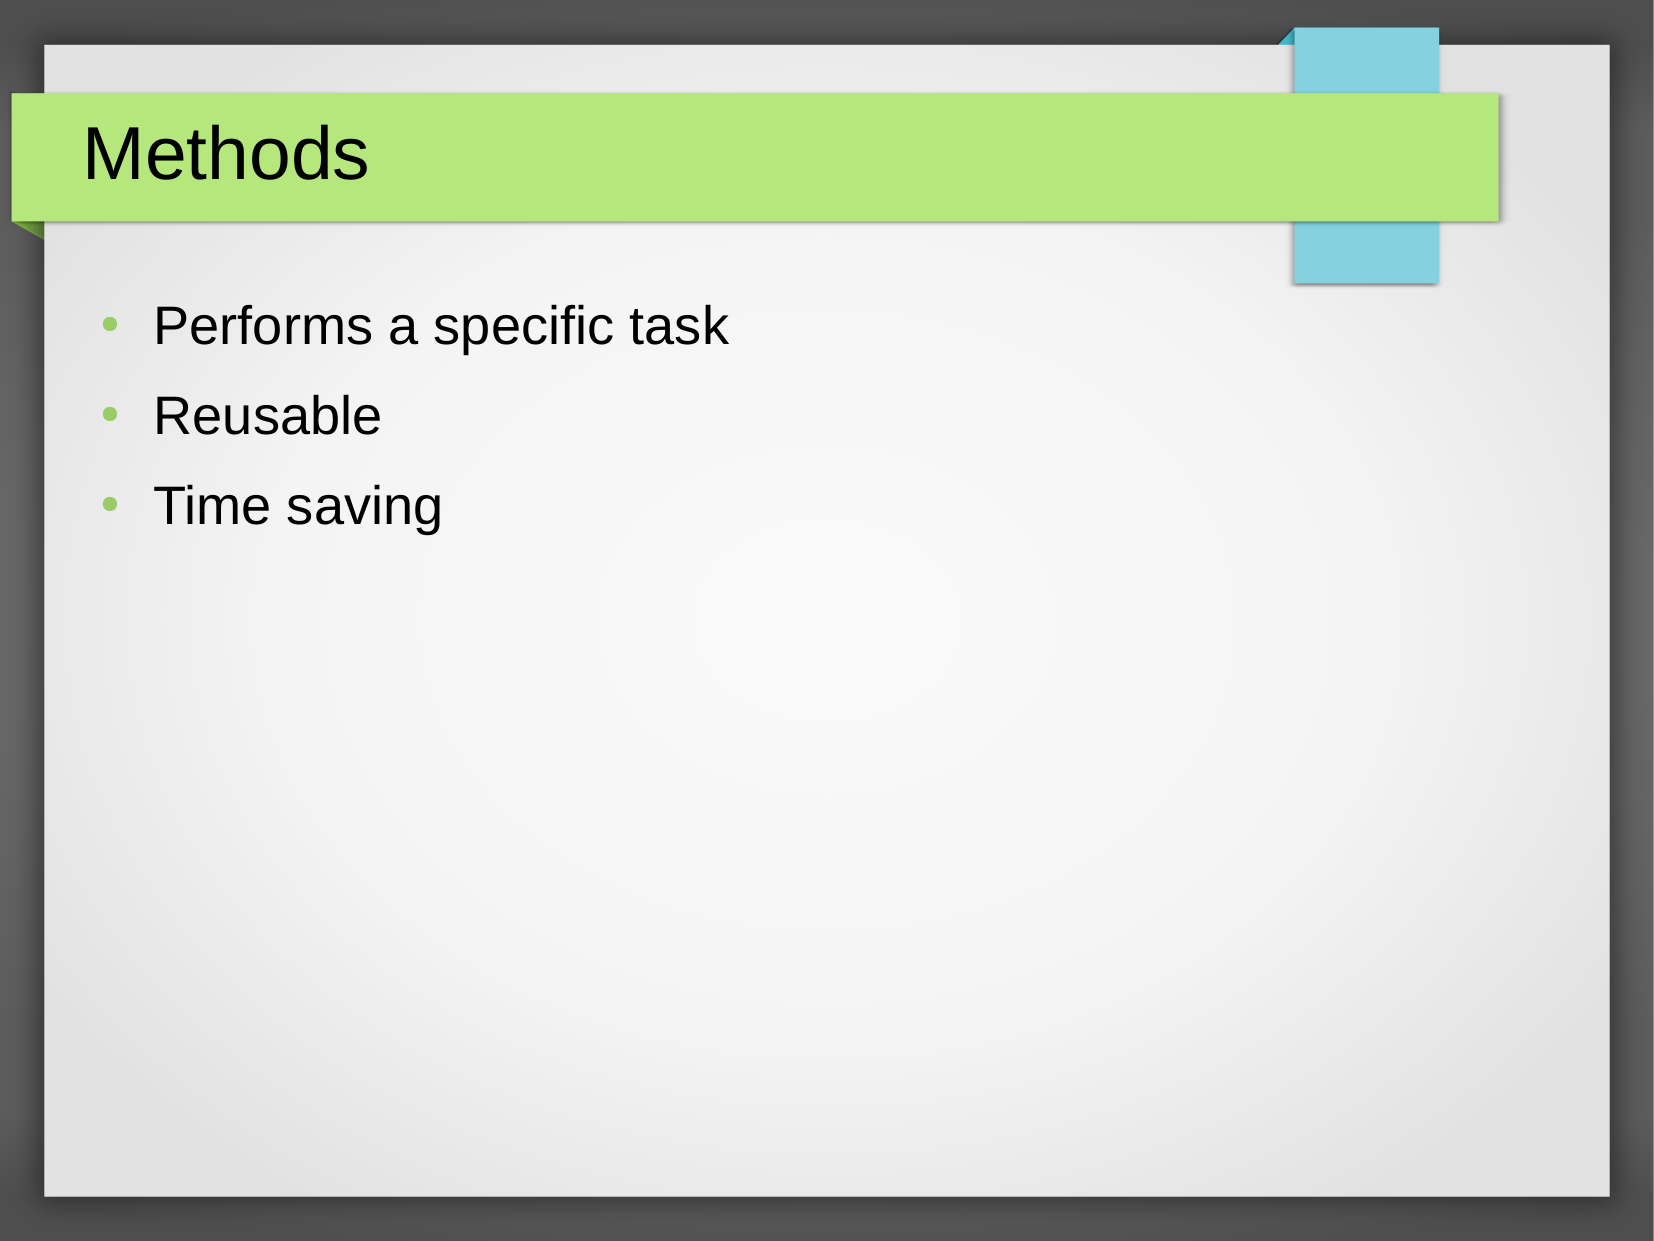

# Methods
Performs a specific task
Reusable
Time saving